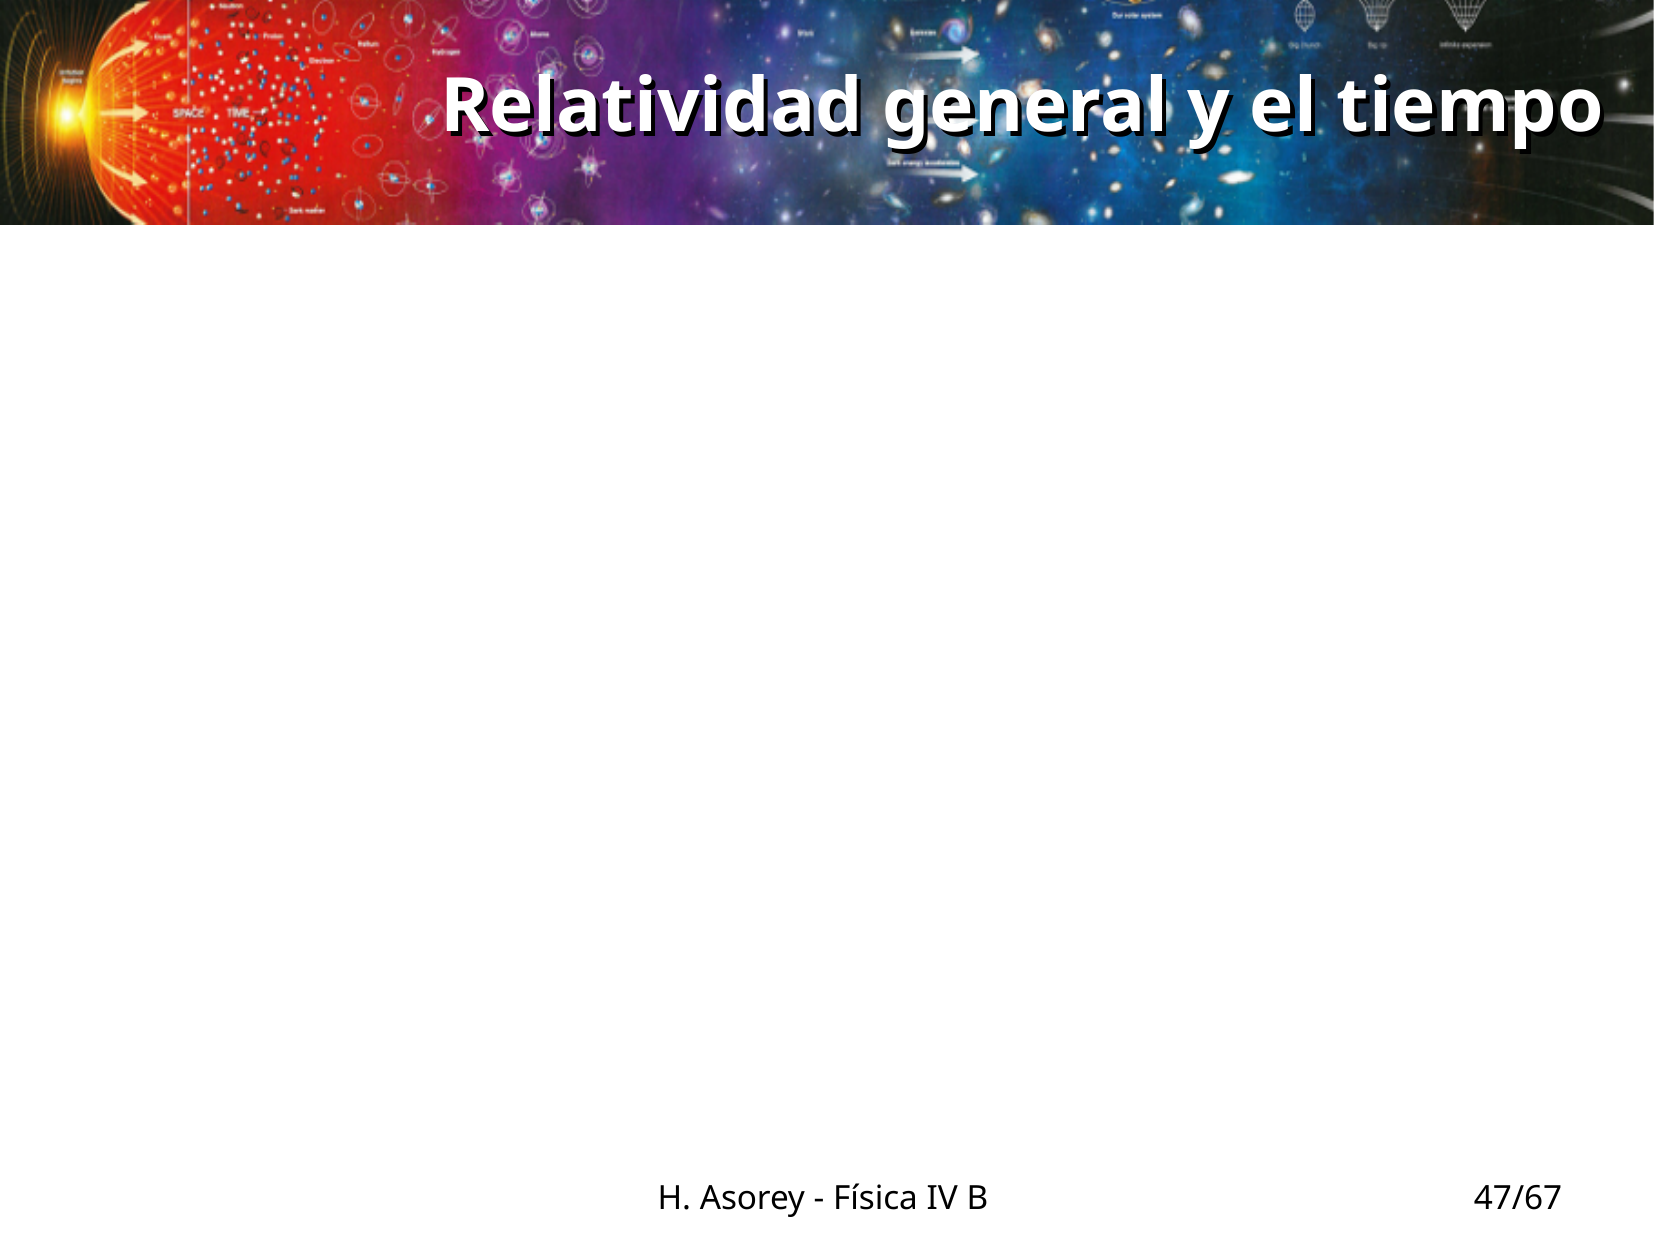

# Relatividad general y el tiempo
H. Asorey - Física IV B
47